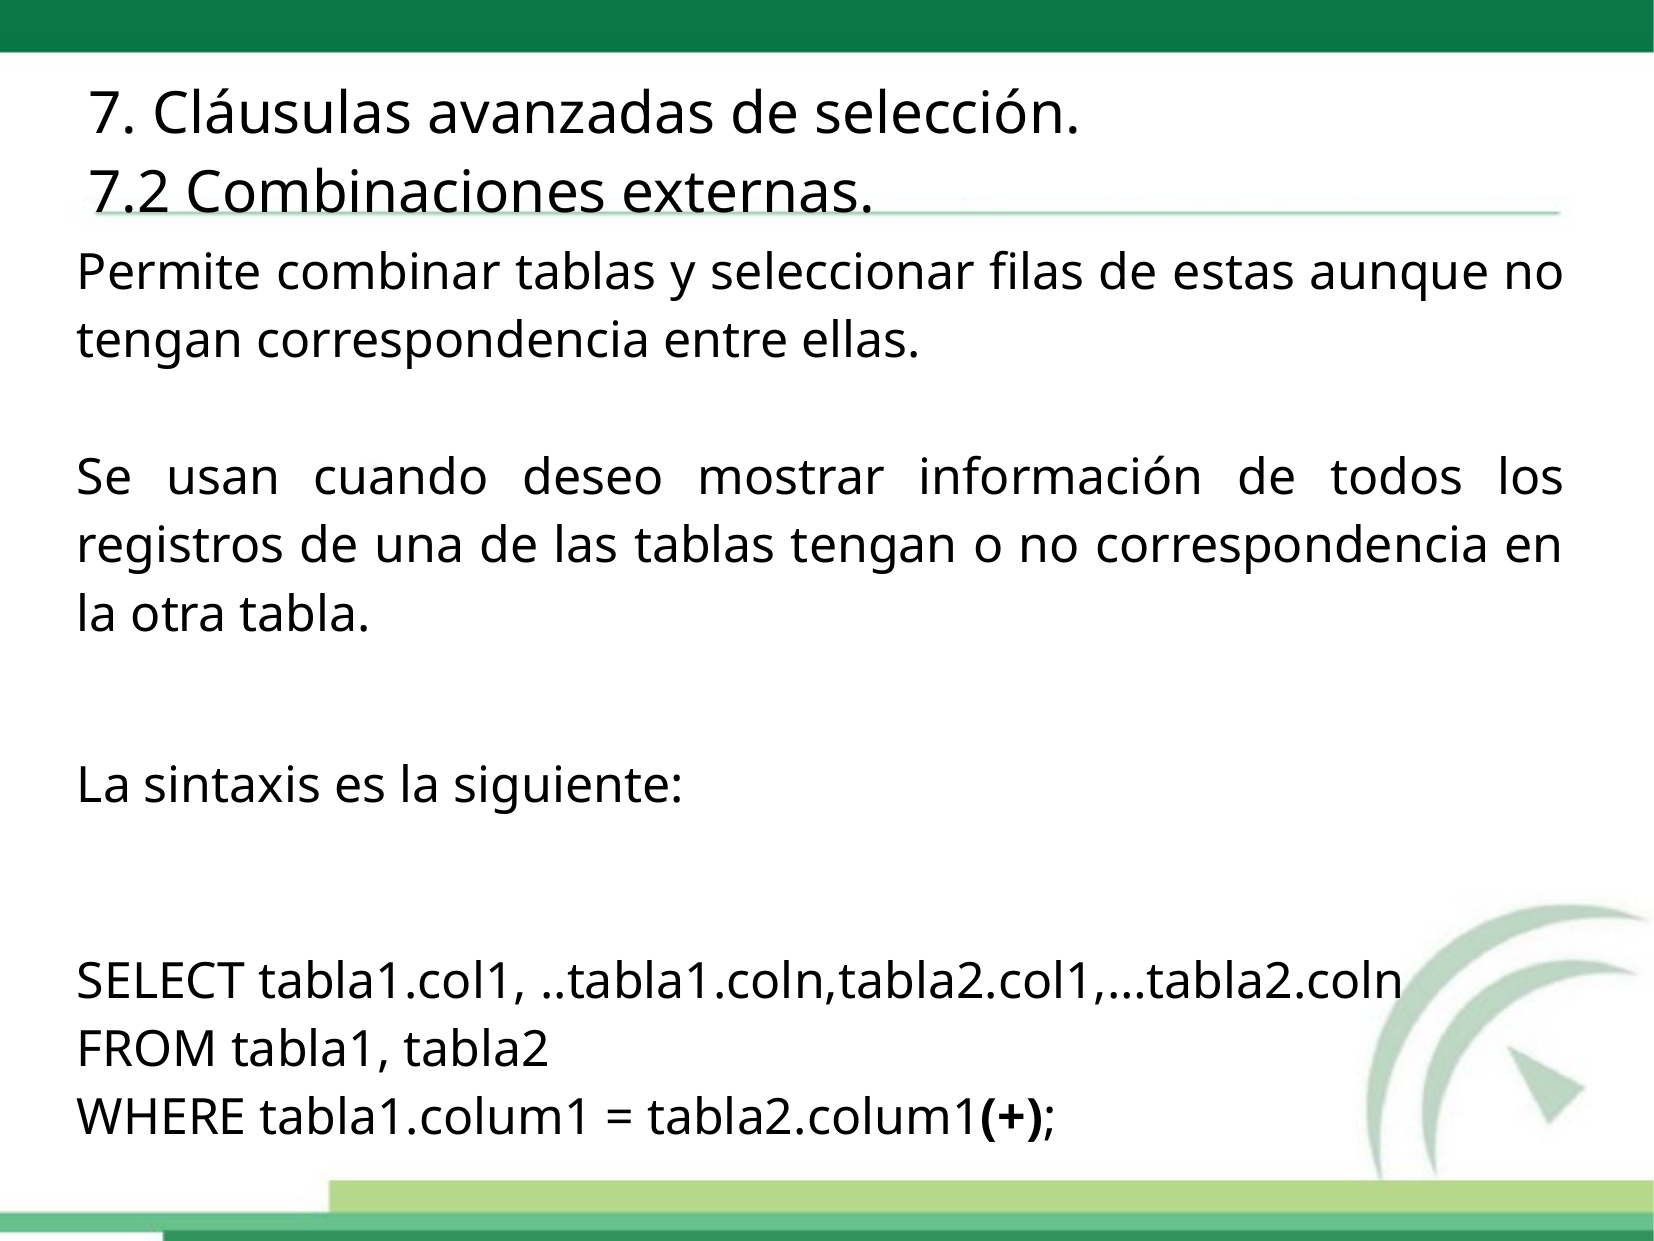

# 7. Cláusulas avanzadas de selección. 7.2 Combinaciones externas.
Permite combinar tablas y seleccionar filas de estas aunque no tengan correspondencia entre ellas.
Se usan cuando deseo mostrar información de todos los registros de una de las tablas tengan o no correspondencia en la otra tabla.
La sintaxis es la siguiente:
SELECT tabla1.col1, ..tabla1.coln,tabla2.col1,…tabla2.coln
FROM tabla1, tabla2
WHERE tabla1.colum1 = tabla2.colum1(+);